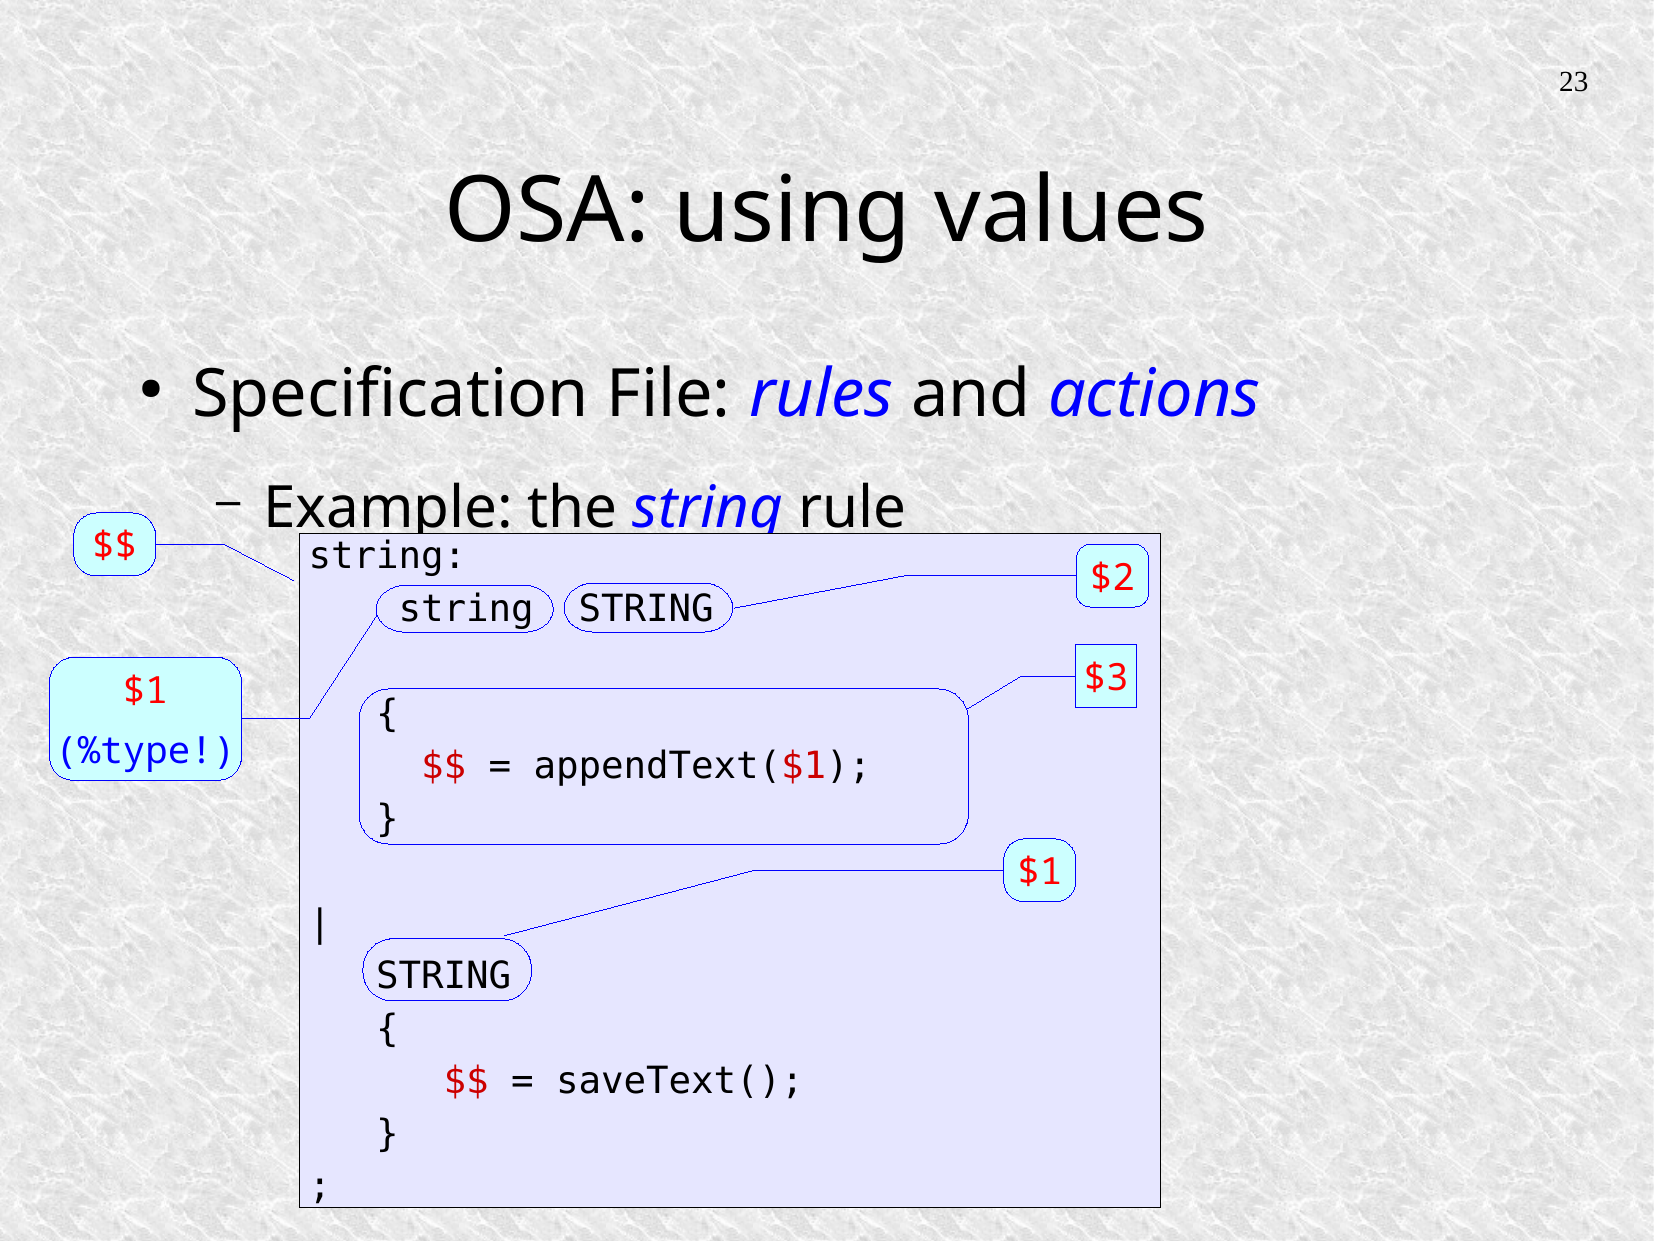

23
# OSA: using values
Specification File: rules and actions
Example: the string rule
string:
 string STRING
 {
 $$ = appendText($1);
 }
|
 STRING
 {
 $$ = saveText();
 }
;